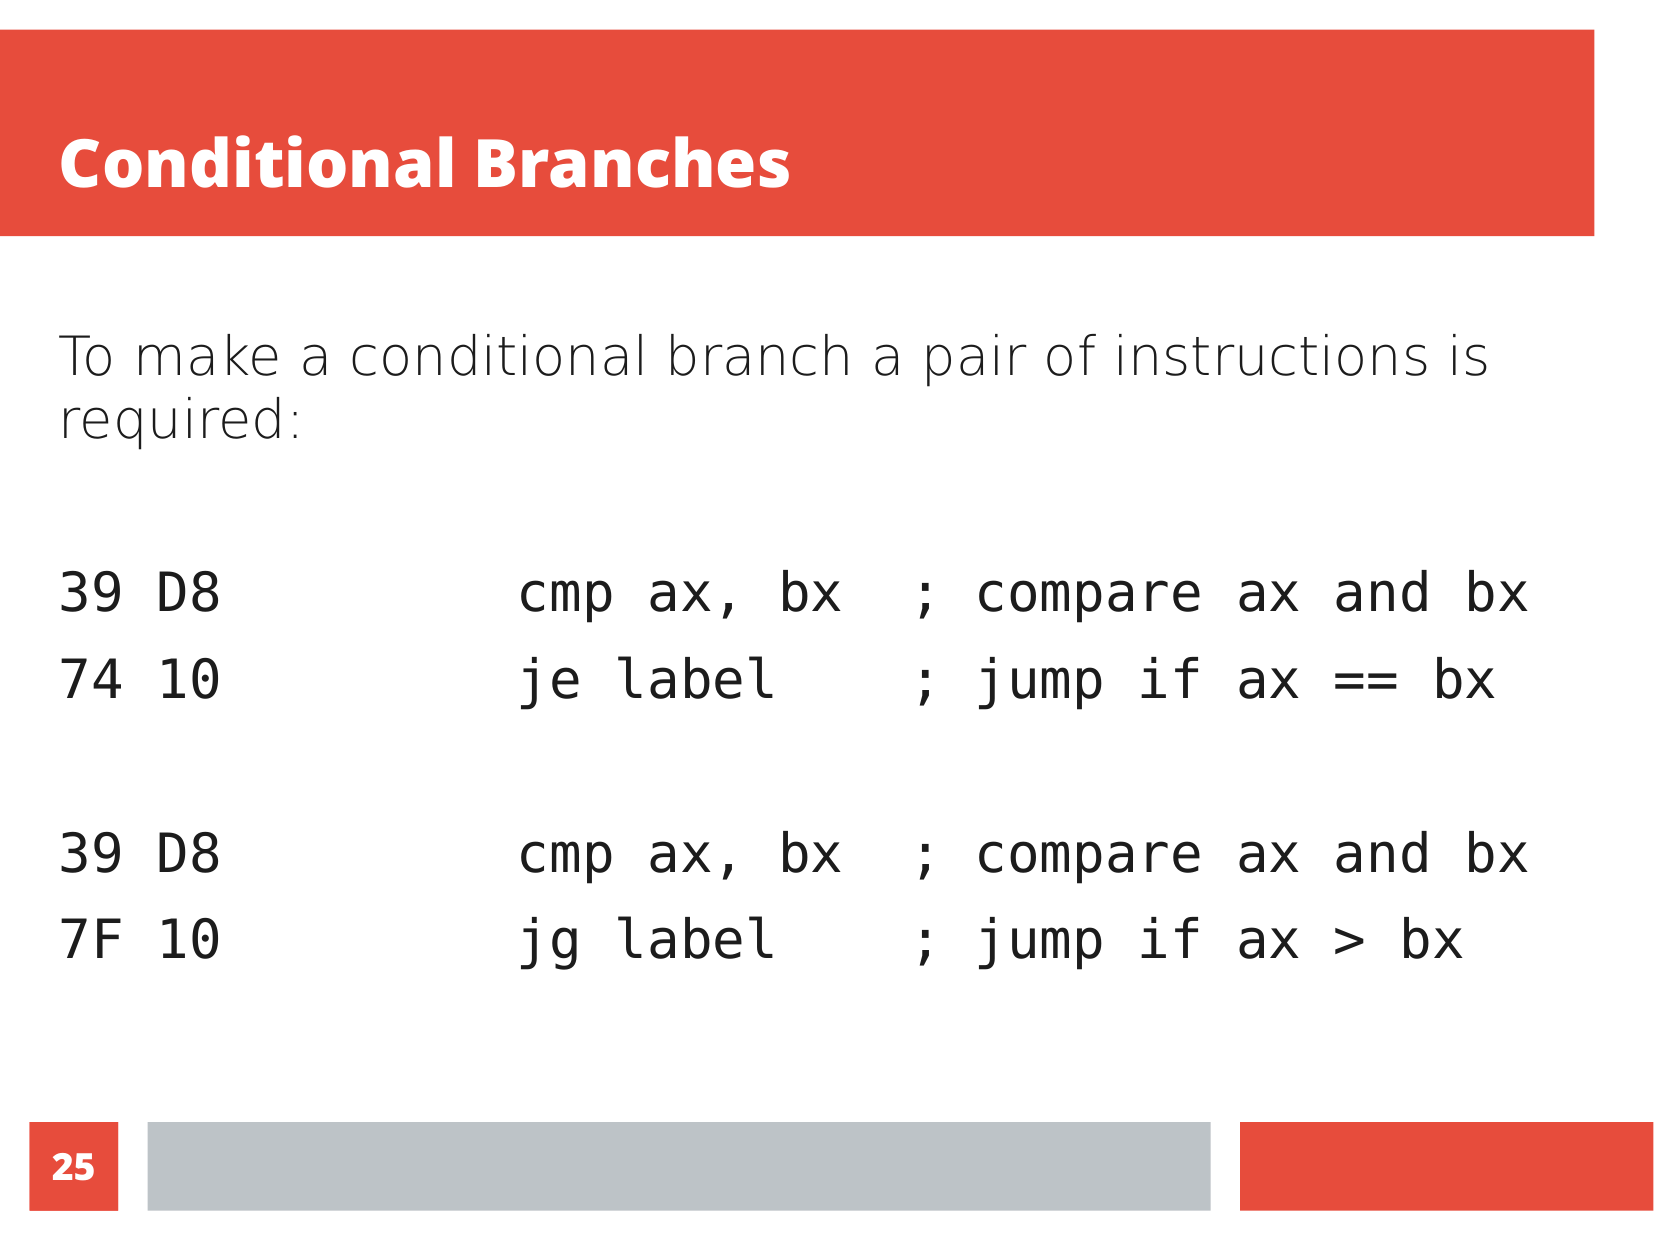

# Conditional Branches
To make a conditional branch a pair of instructions is required:
39 D8 cmp ax, bx ; compare ax and bx
74 10 je label ; jump if ax == bx
39 D8 cmp ax, bx ; compare ax and bx
7F 10 jg label ; jump if ax > bx
25